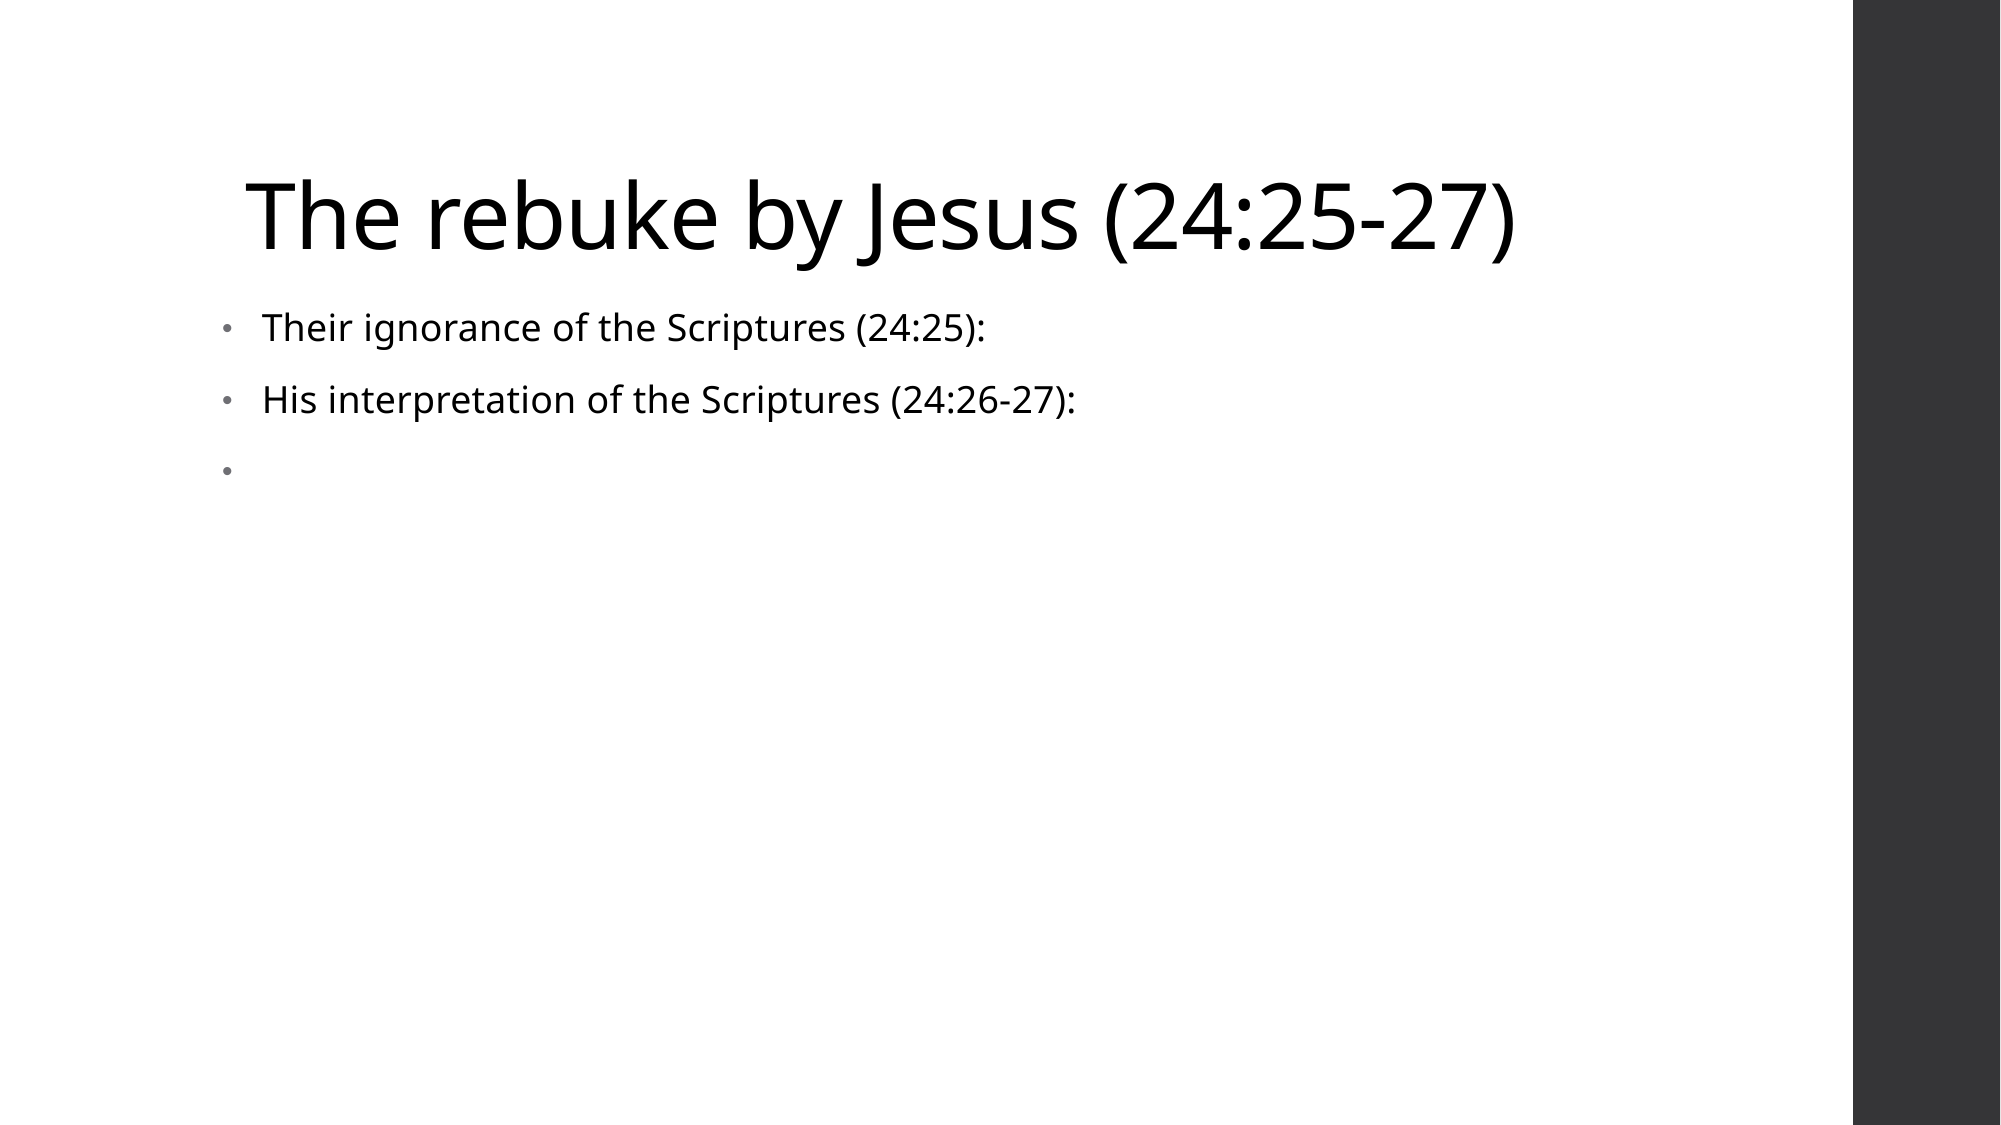

# The rebuke by Jesus (24:25-27)
 Their ignorance of the Scriptures (24:25):
 His interpretation of the Scriptures (24:26-27):